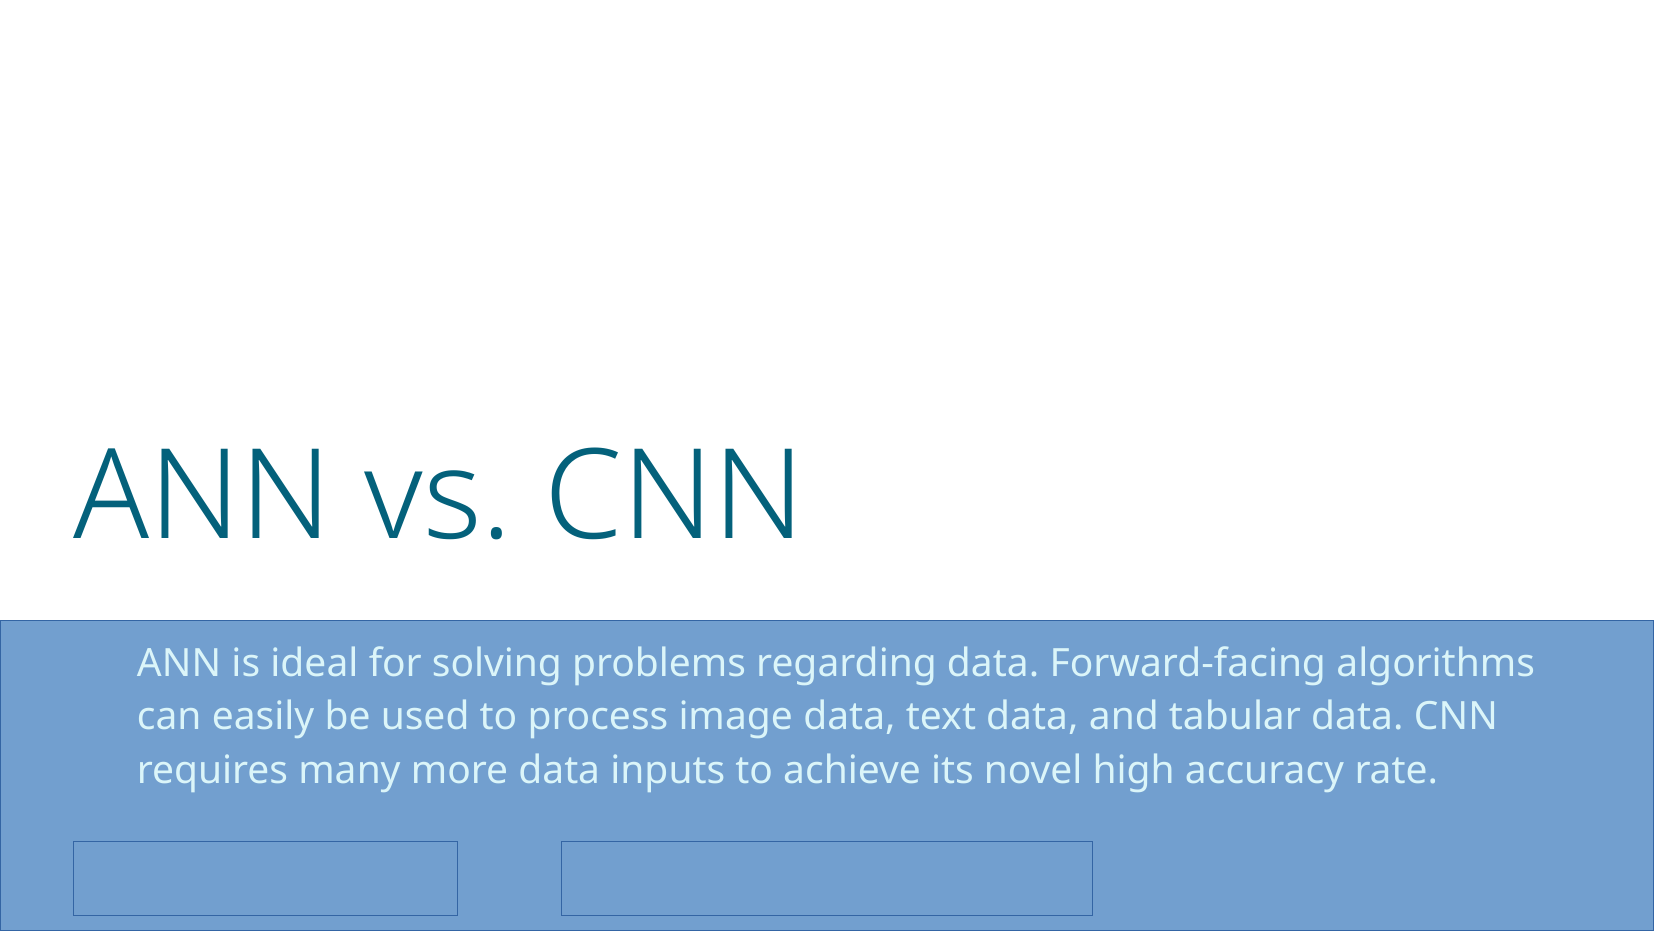

# ANN vs. CNN
ANN is ideal for solving problems regarding data. Forward-facing algorithms can easily be used to process image data, text data, and tabular data. CNN requires many more data inputs to achieve its novel high accuracy rate.